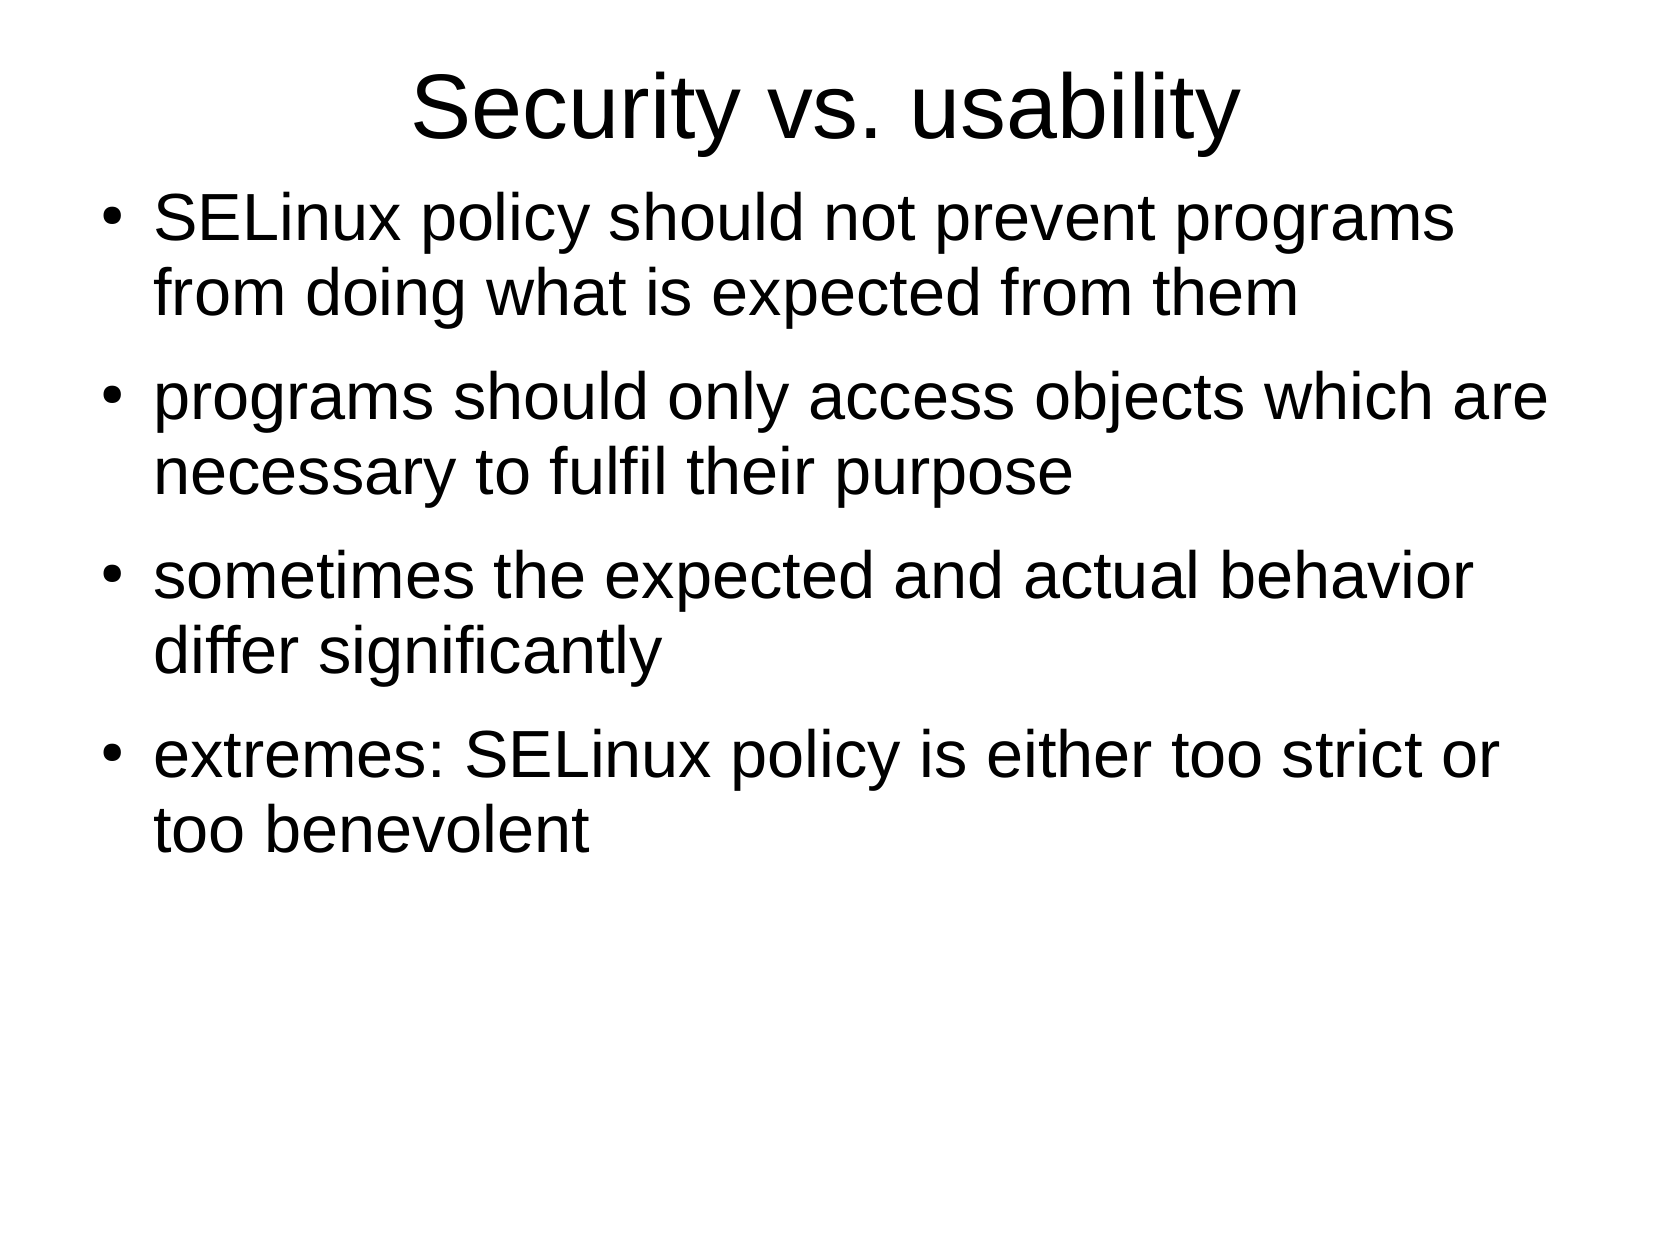

# Security vs. usability
SELinux policy should not prevent programs from doing what is expected from them
programs should only access objects which are necessary to fulfil their purpose
sometimes the expected and actual behavior differ significantly
extremes: SELinux policy is either too strict or too benevolent